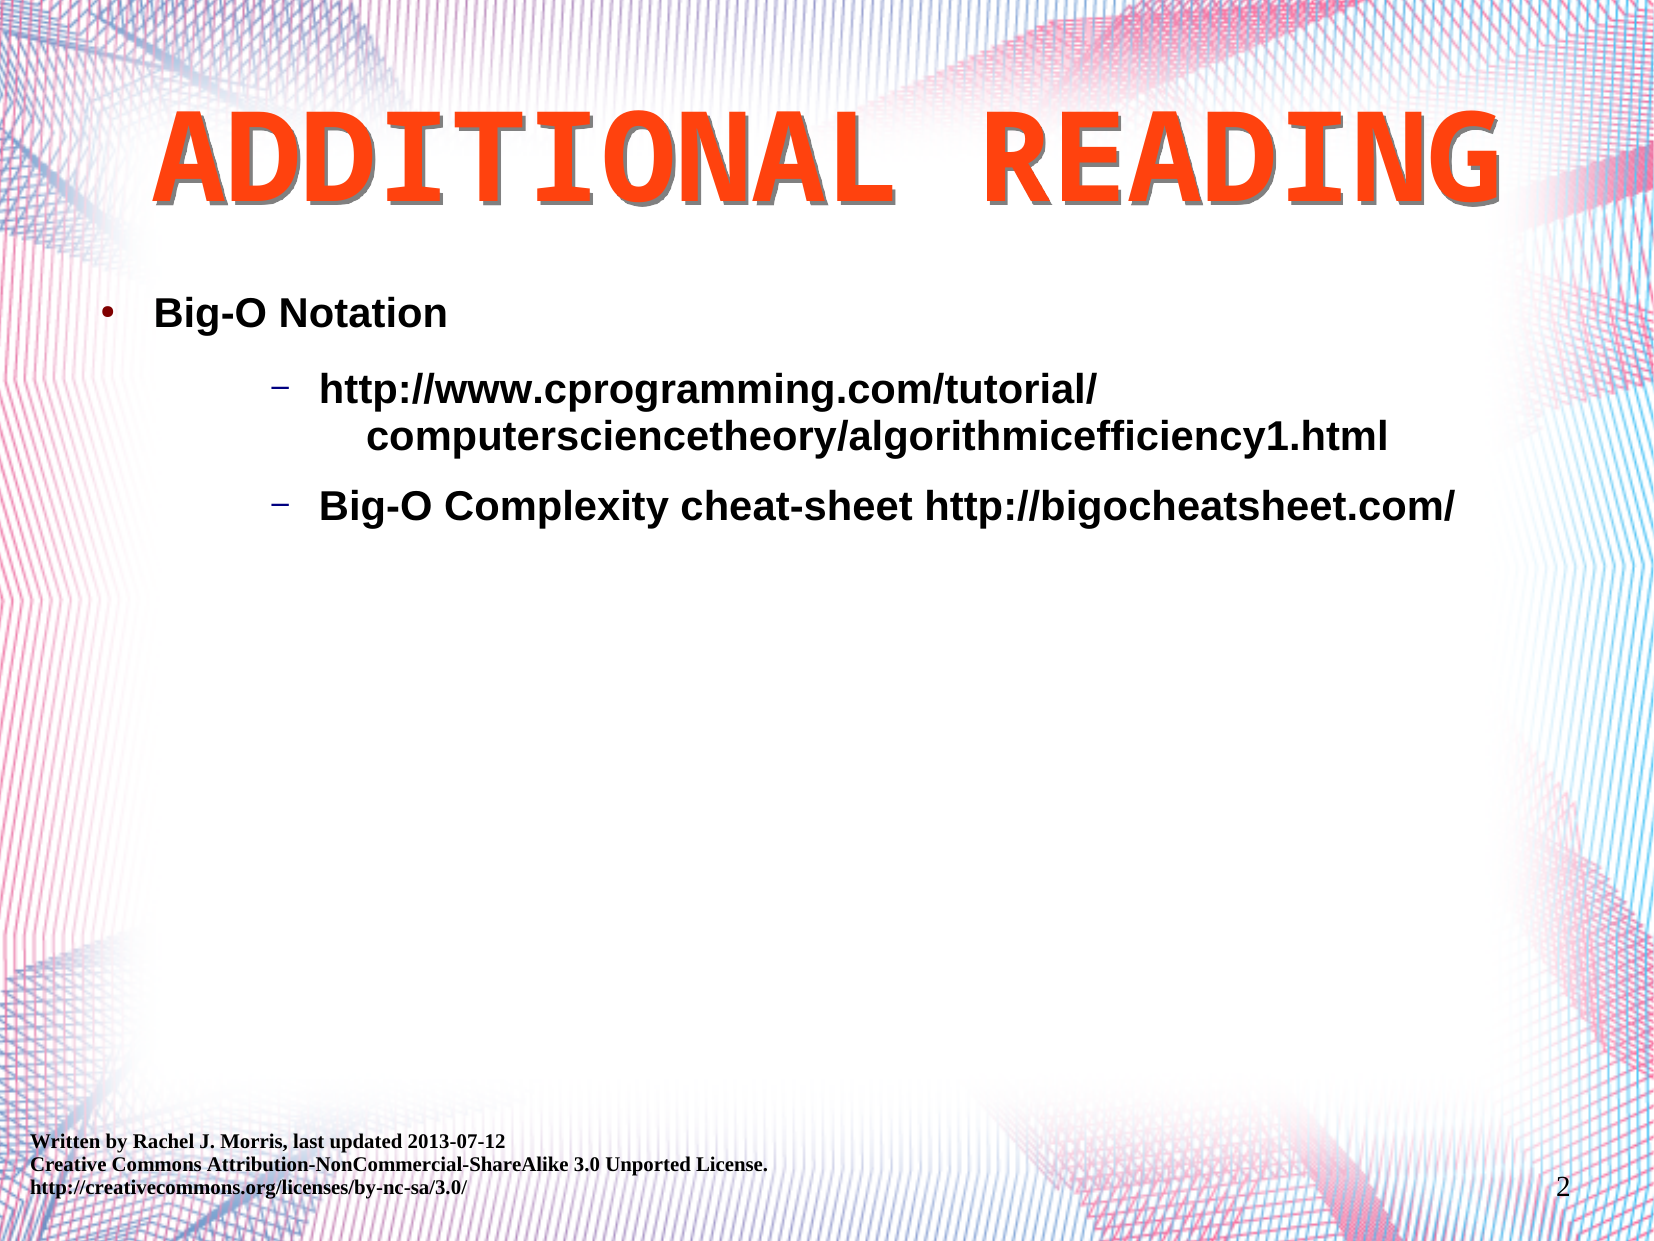

ADDITIONAL READING
# Big-O Notation
http://www.cprogramming.com/tutorial/computersciencetheory/algorithmicefficiency1.html
Big-O Complexity cheat-sheet http://bigocheatsheet.com/
2